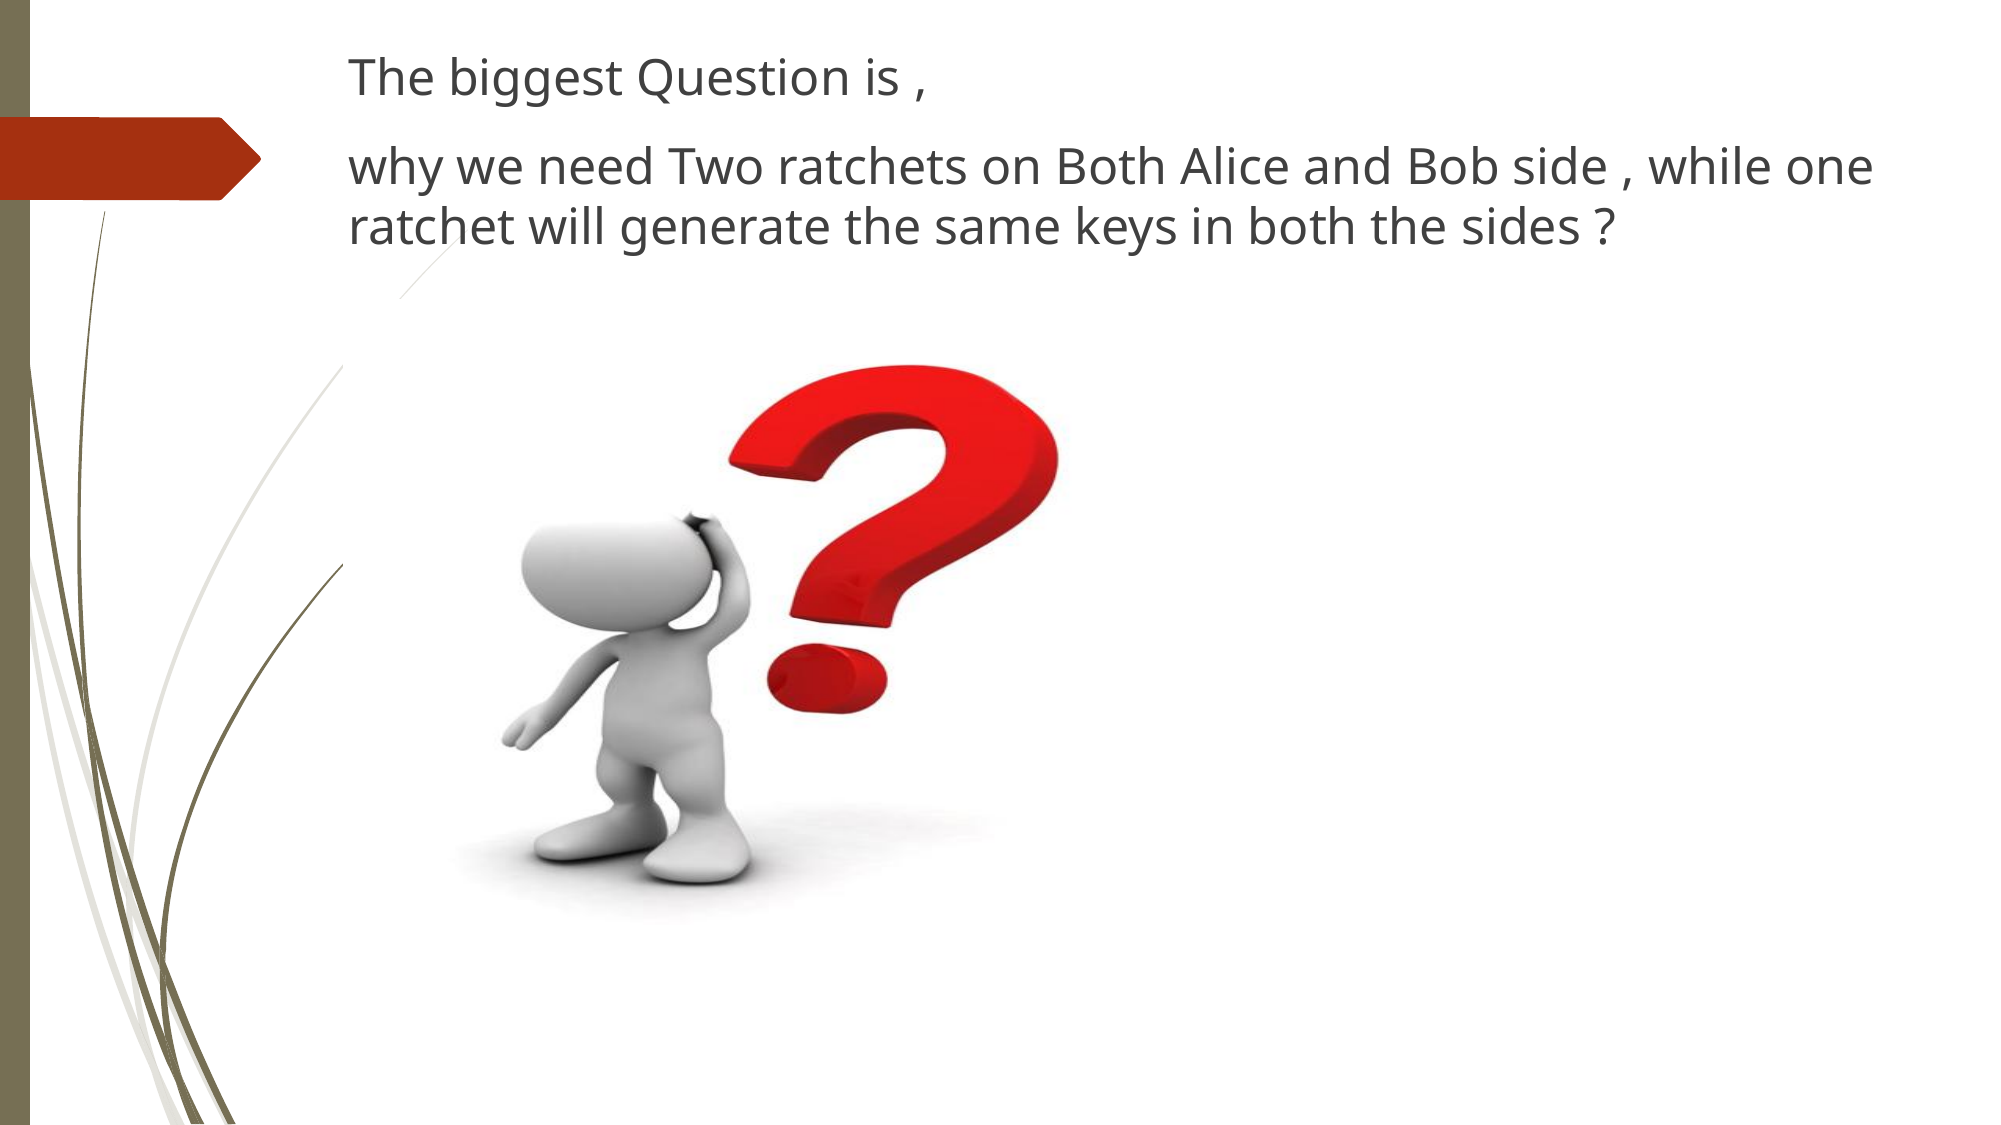

# The biggest Question is ,
why we need Two ratchets on Both Alice and Bob side , while one ratchet will generate the same keys in both the sides ?